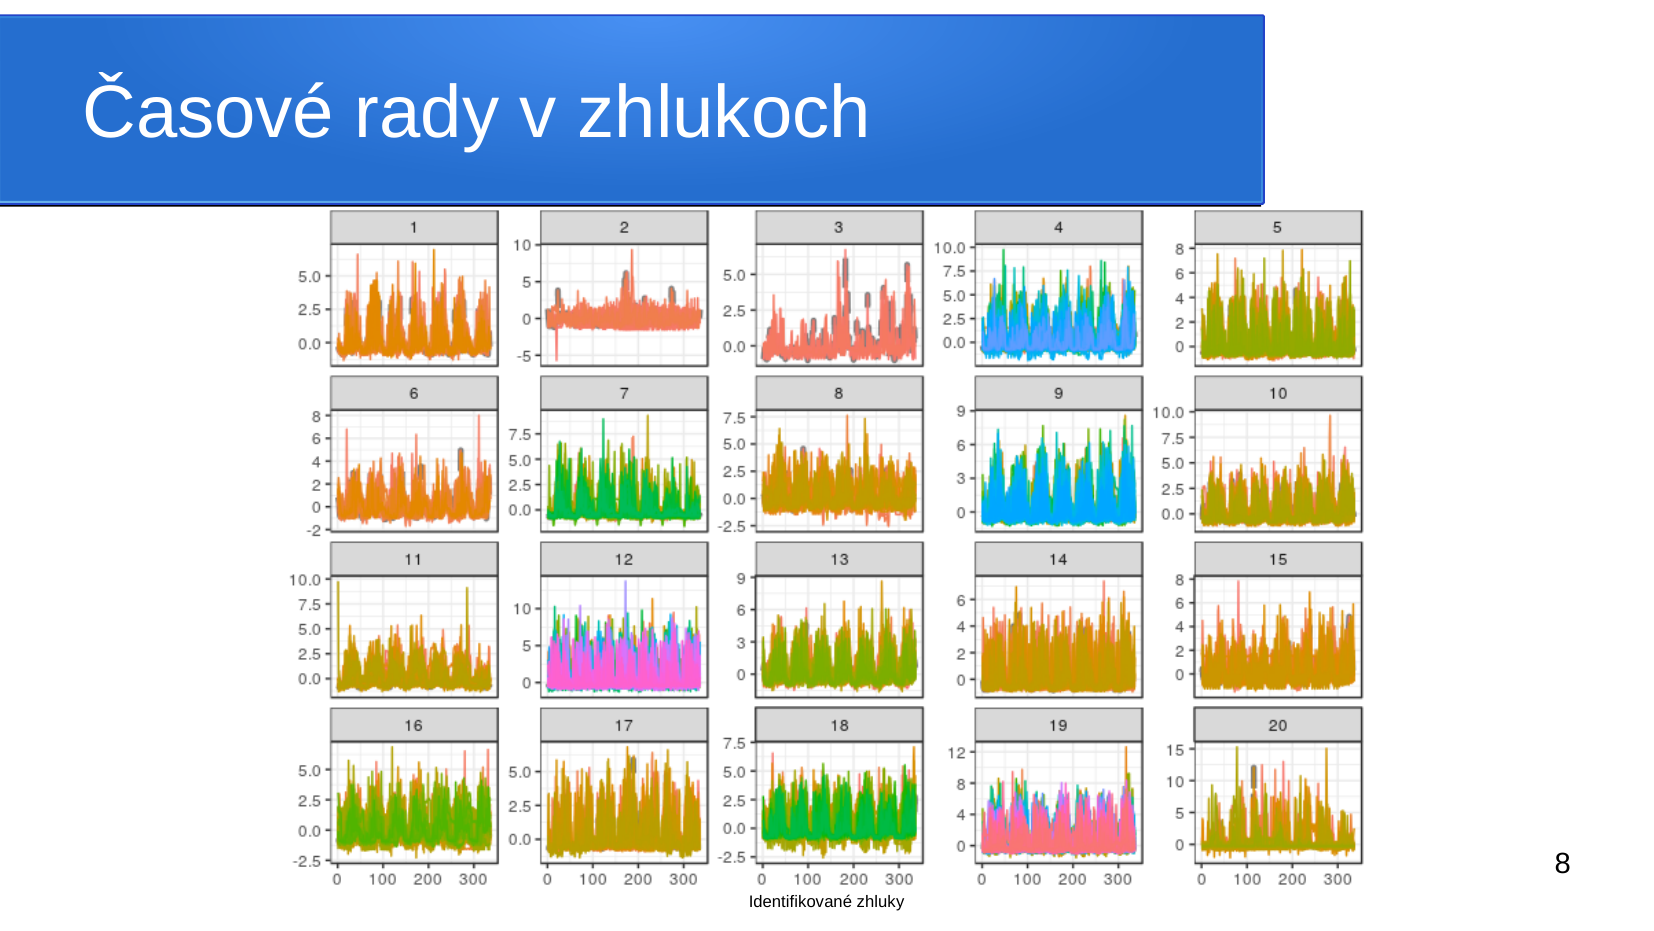

# Časové rady v zhlukoch
8
Identifikované zhluky